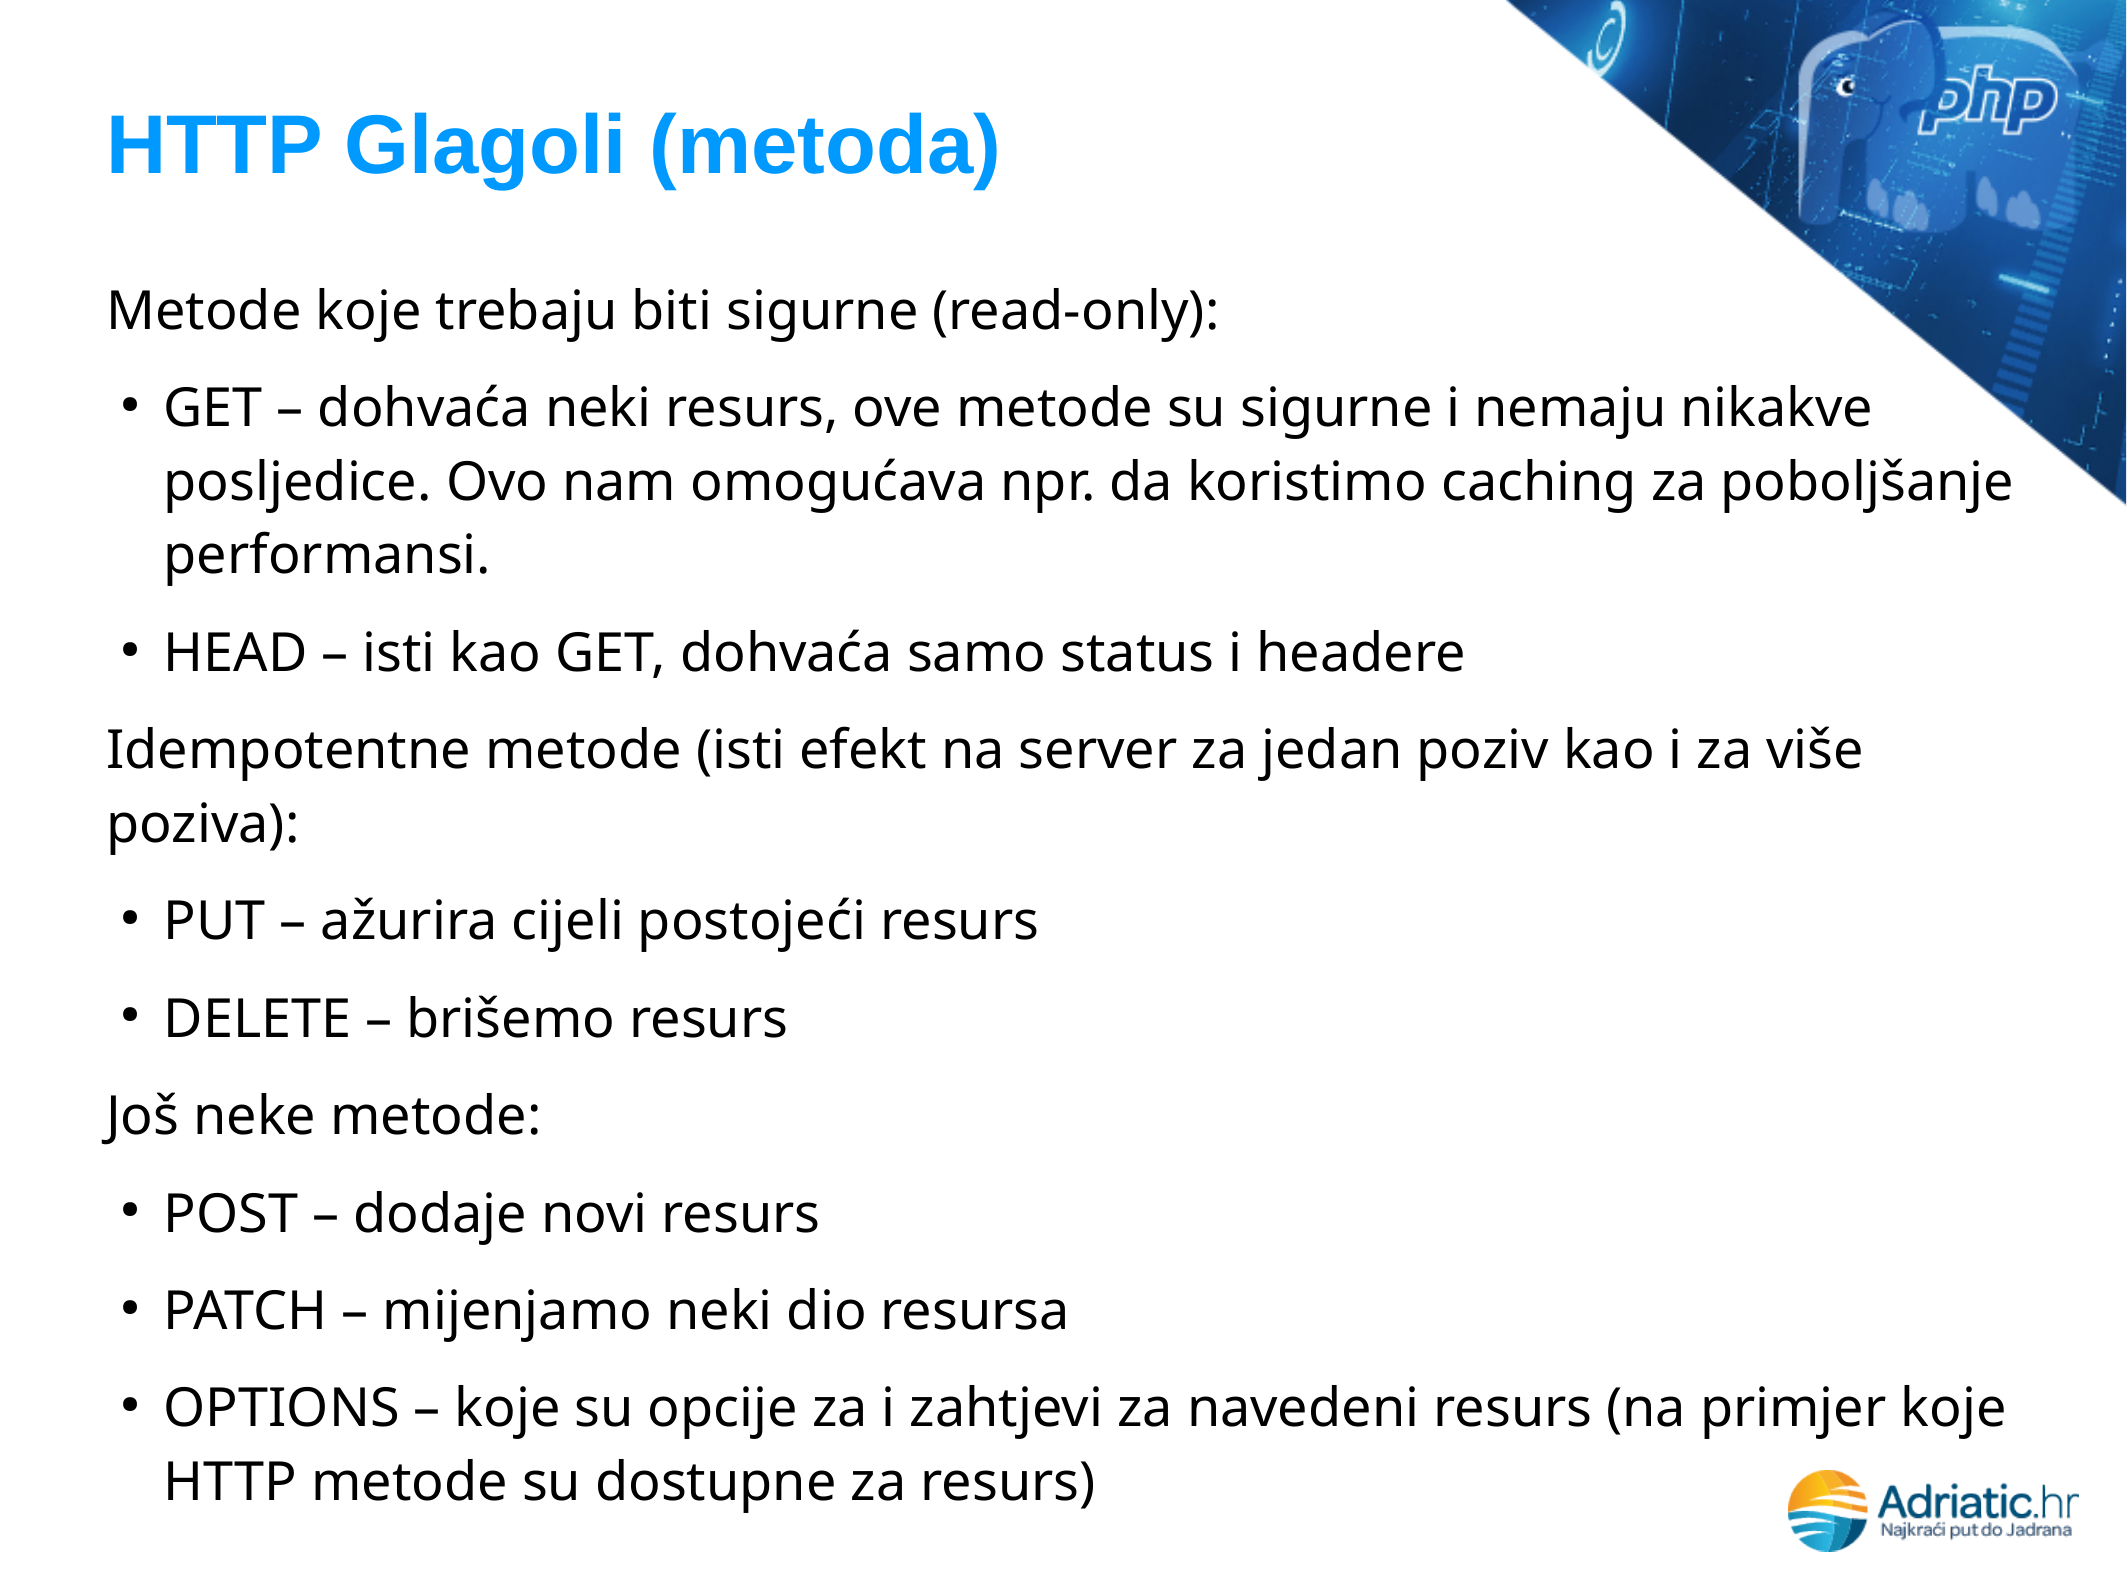

# HTTP Glagoli (metoda)
Metode koje trebaju biti sigurne (read-only):
GET – dohvaća neki resurs, ove metode su sigurne i nemaju nikakve posljedice. Ovo nam omogućava npr. da koristimo caching za poboljšanje performansi.
HEAD – isti kao GET, dohvaća samo status i headere
Idempotentne metode (isti efekt na server za jedan poziv kao i za više poziva):
PUT – ažurira cijeli postojeći resurs
DELETE – brišemo resurs
Još neke metode:
POST – dodaje novi resurs
PATCH – mijenjamo neki dio resursa
OPTIONS – koje su opcije za i zahtjevi za navedeni resurs (na primjer koje HTTP metode su dostupne za resurs)